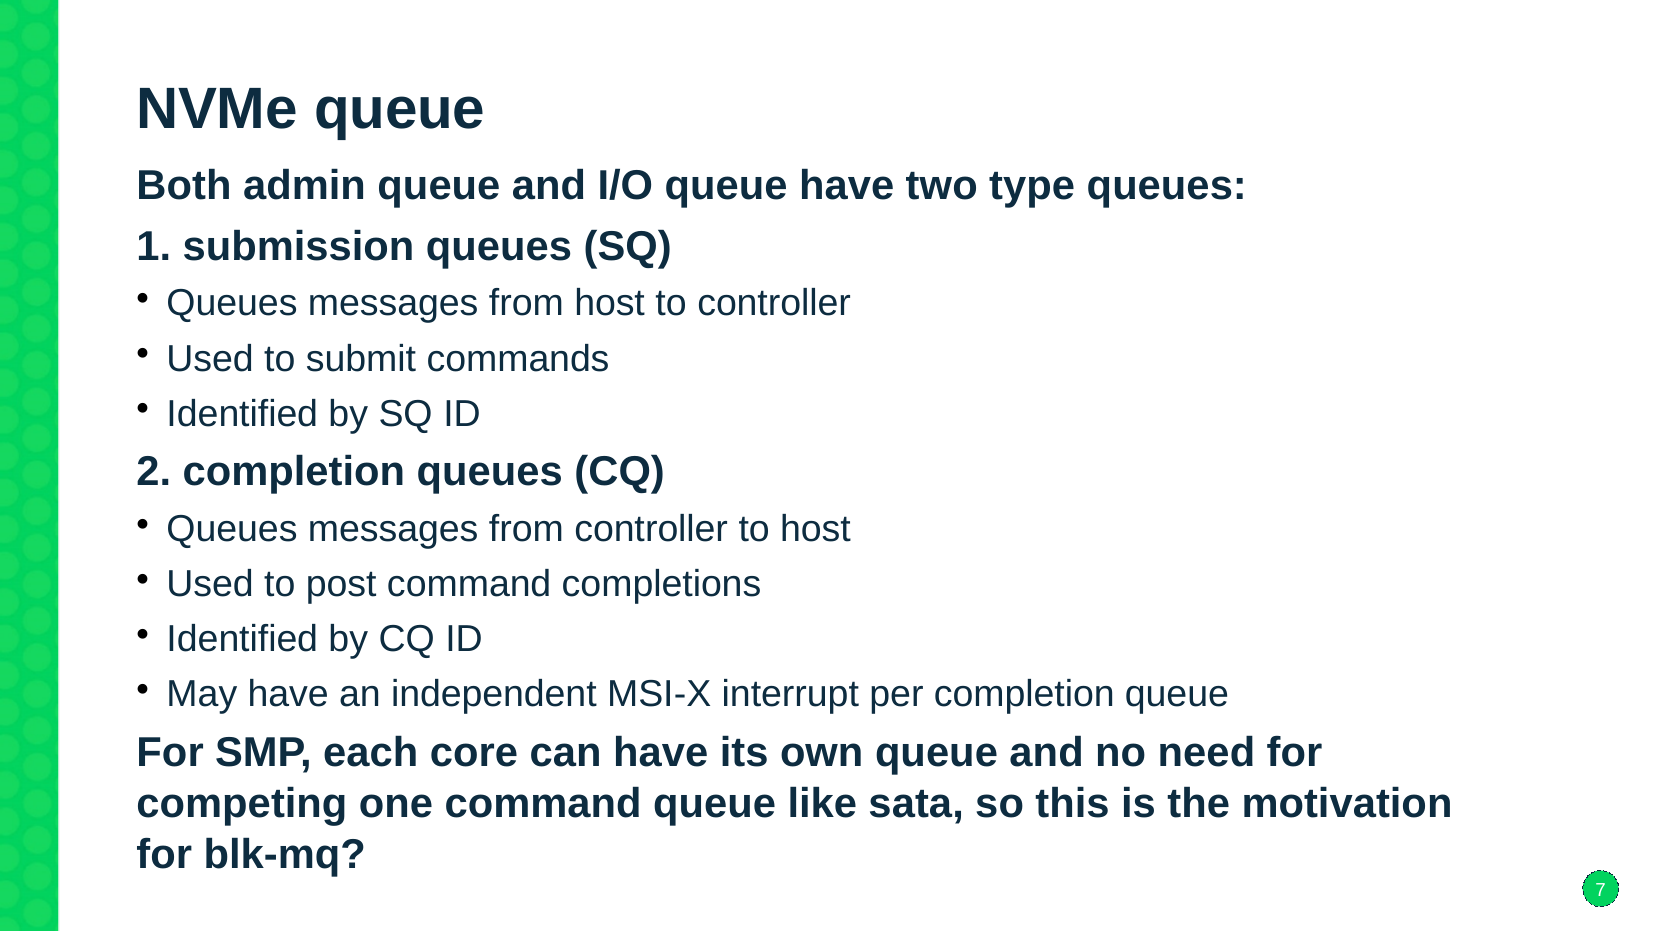

# NVMe queue
Both admin queue and I/O queue have two type queues:
1. submission queues (SQ)
Queues messages from host to controller
Used to submit commands
Identified by SQ ID
2. completion queues (CQ)
Queues messages from controller to host
Used to post command completions
Identified by CQ ID
May have an independent MSI-X interrupt per completion queue
For SMP, each core can have its own queue and no need for competing one command queue like sata, so this is the motivation for blk-mq?
7